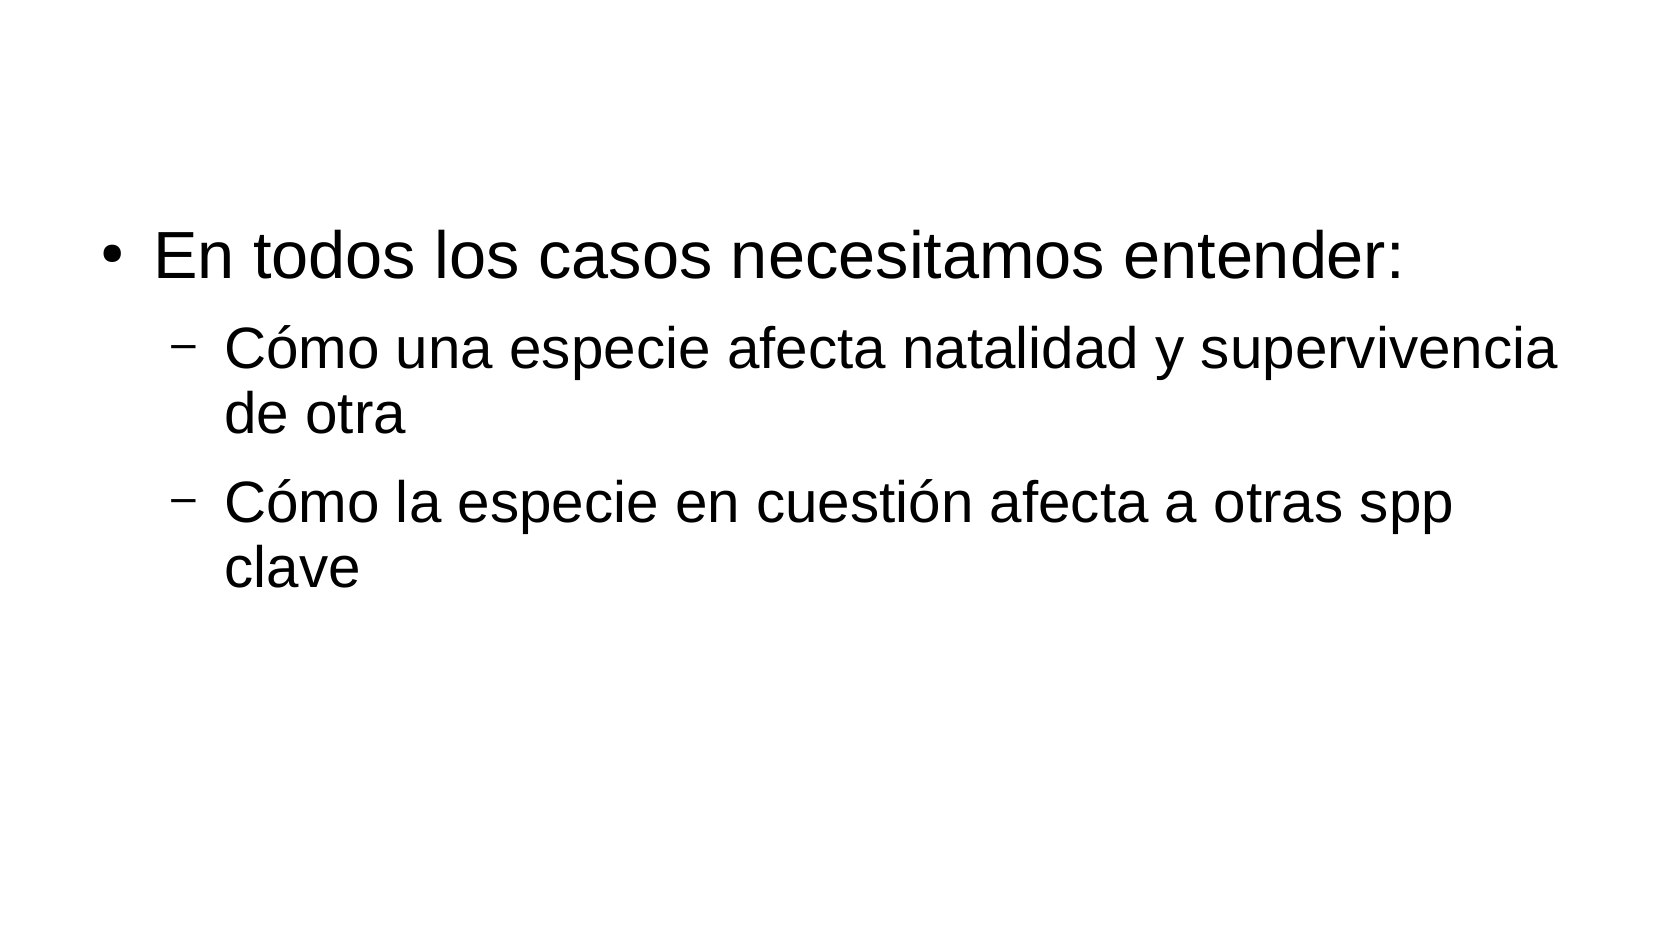

# En todos los casos necesitamos entender:
Cómo una especie afecta natalidad y supervivencia de otra
Cómo la especie en cuestión afecta a otras spp clave